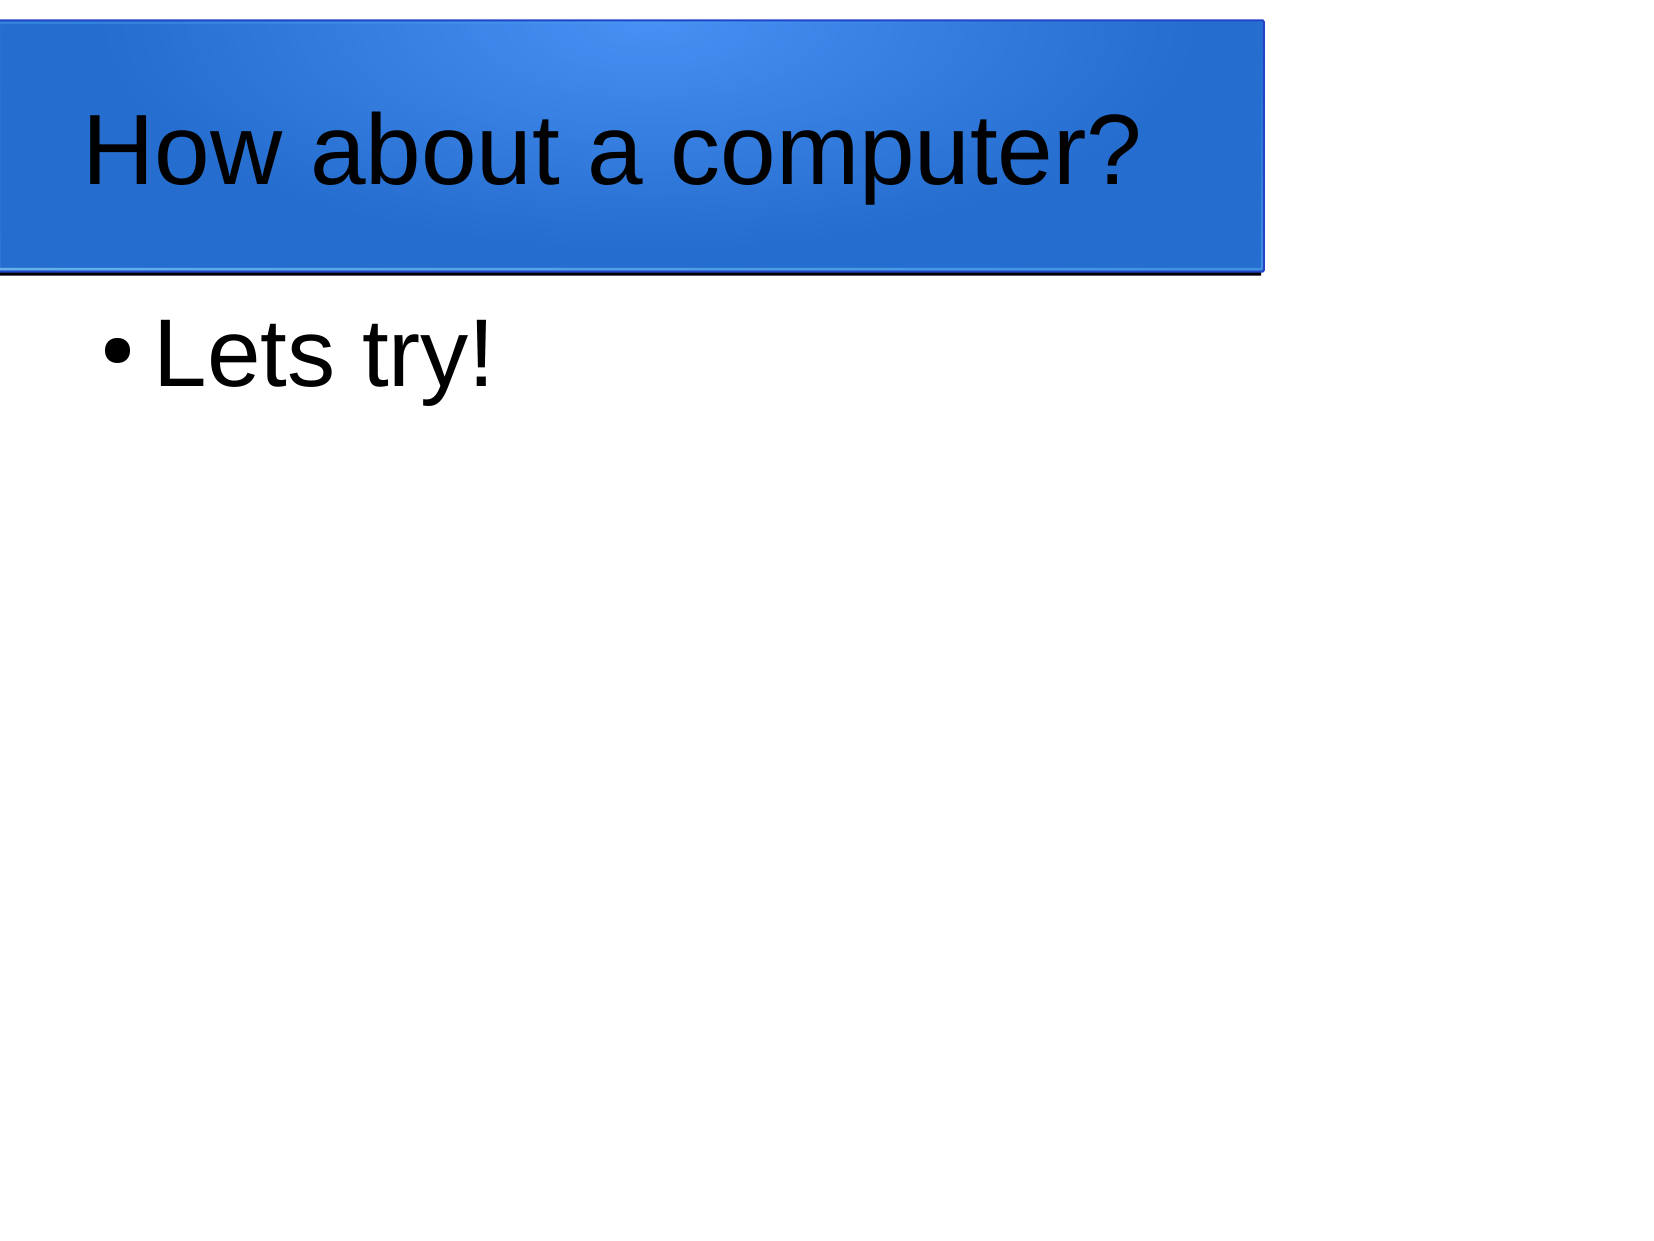

# How about a computer?
Lets try!